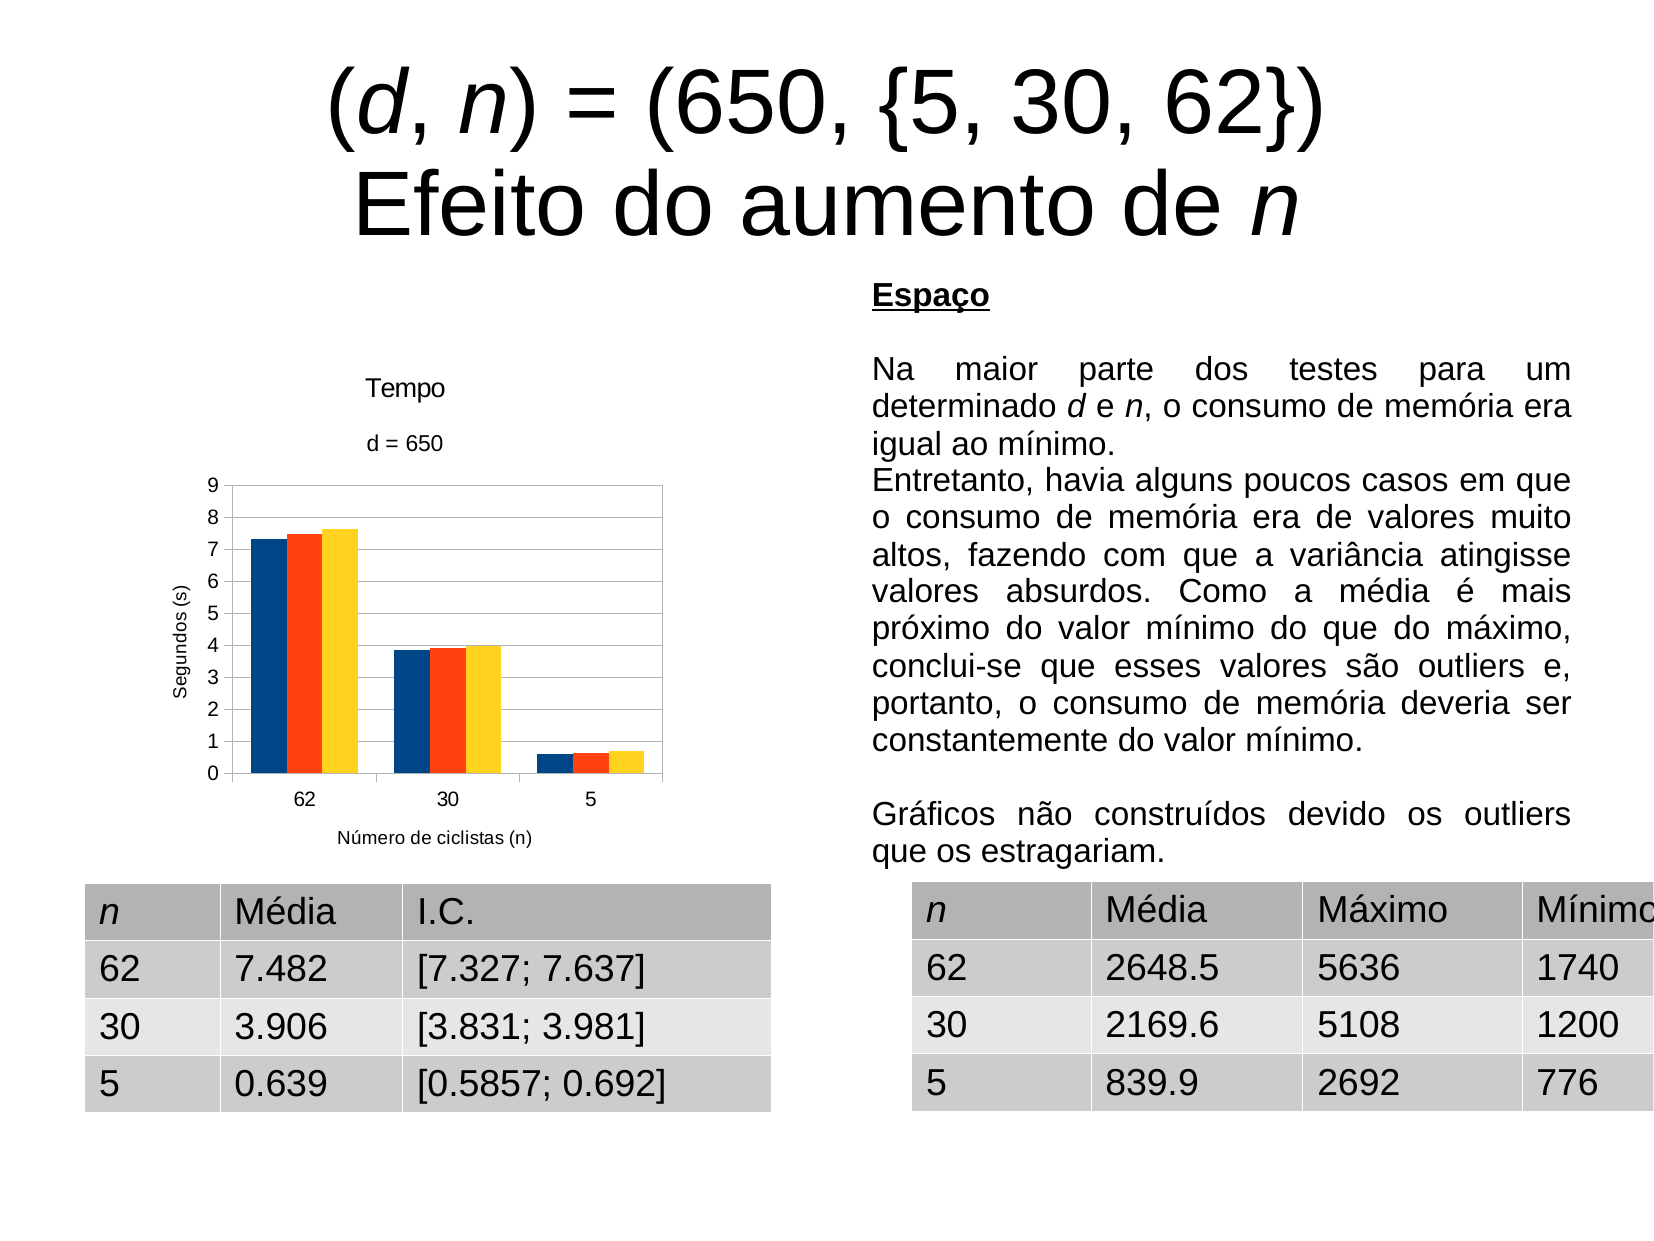

# (d, n) = (650, {5, 30, 62}) Efeito do aumento de n
Espaço
Na maior parte dos testes para um determinado d e n, o consumo de memória era igual ao mínimo.
Entretanto, havia alguns poucos casos em que o consumo de memória era de valores muito altos, fazendo com que a variância atingisse valores absurdos. Como a média é mais próximo do valor mínimo do que do máximo, conclui-se que esses valores são outliers e, portanto, o consumo de memória deveria ser constantemente do valor mínimo.
Gráficos não construídos devido os outliers que os estragariam.
### Chart: Tempo
d = 650
| Category | Column 1 | Column 2 | Column 3 |
|---|---|---|---|
| 62 | 7.327 | 7.482 | 7.637 |
| 30 | 3.831 | 3.906 | 3.981 |
| 5 | 0.5857 | 0.639 | 0.692 || n | Média | Máximo | Mínimo |
| --- | --- | --- | --- |
| 62 | 2648.5 | 5636 | 1740 |
| 30 | 2169.6 | 5108 | 1200 |
| 5 | 839.9 | 2692 | 776 |
| n | Média | I.C. |
| --- | --- | --- |
| 62 | 7.482 | [7.327; 7.637] |
| 30 | 3.906 | [3.831; 3.981] |
| 5 | 0.639 | [0.5857; 0.692] |